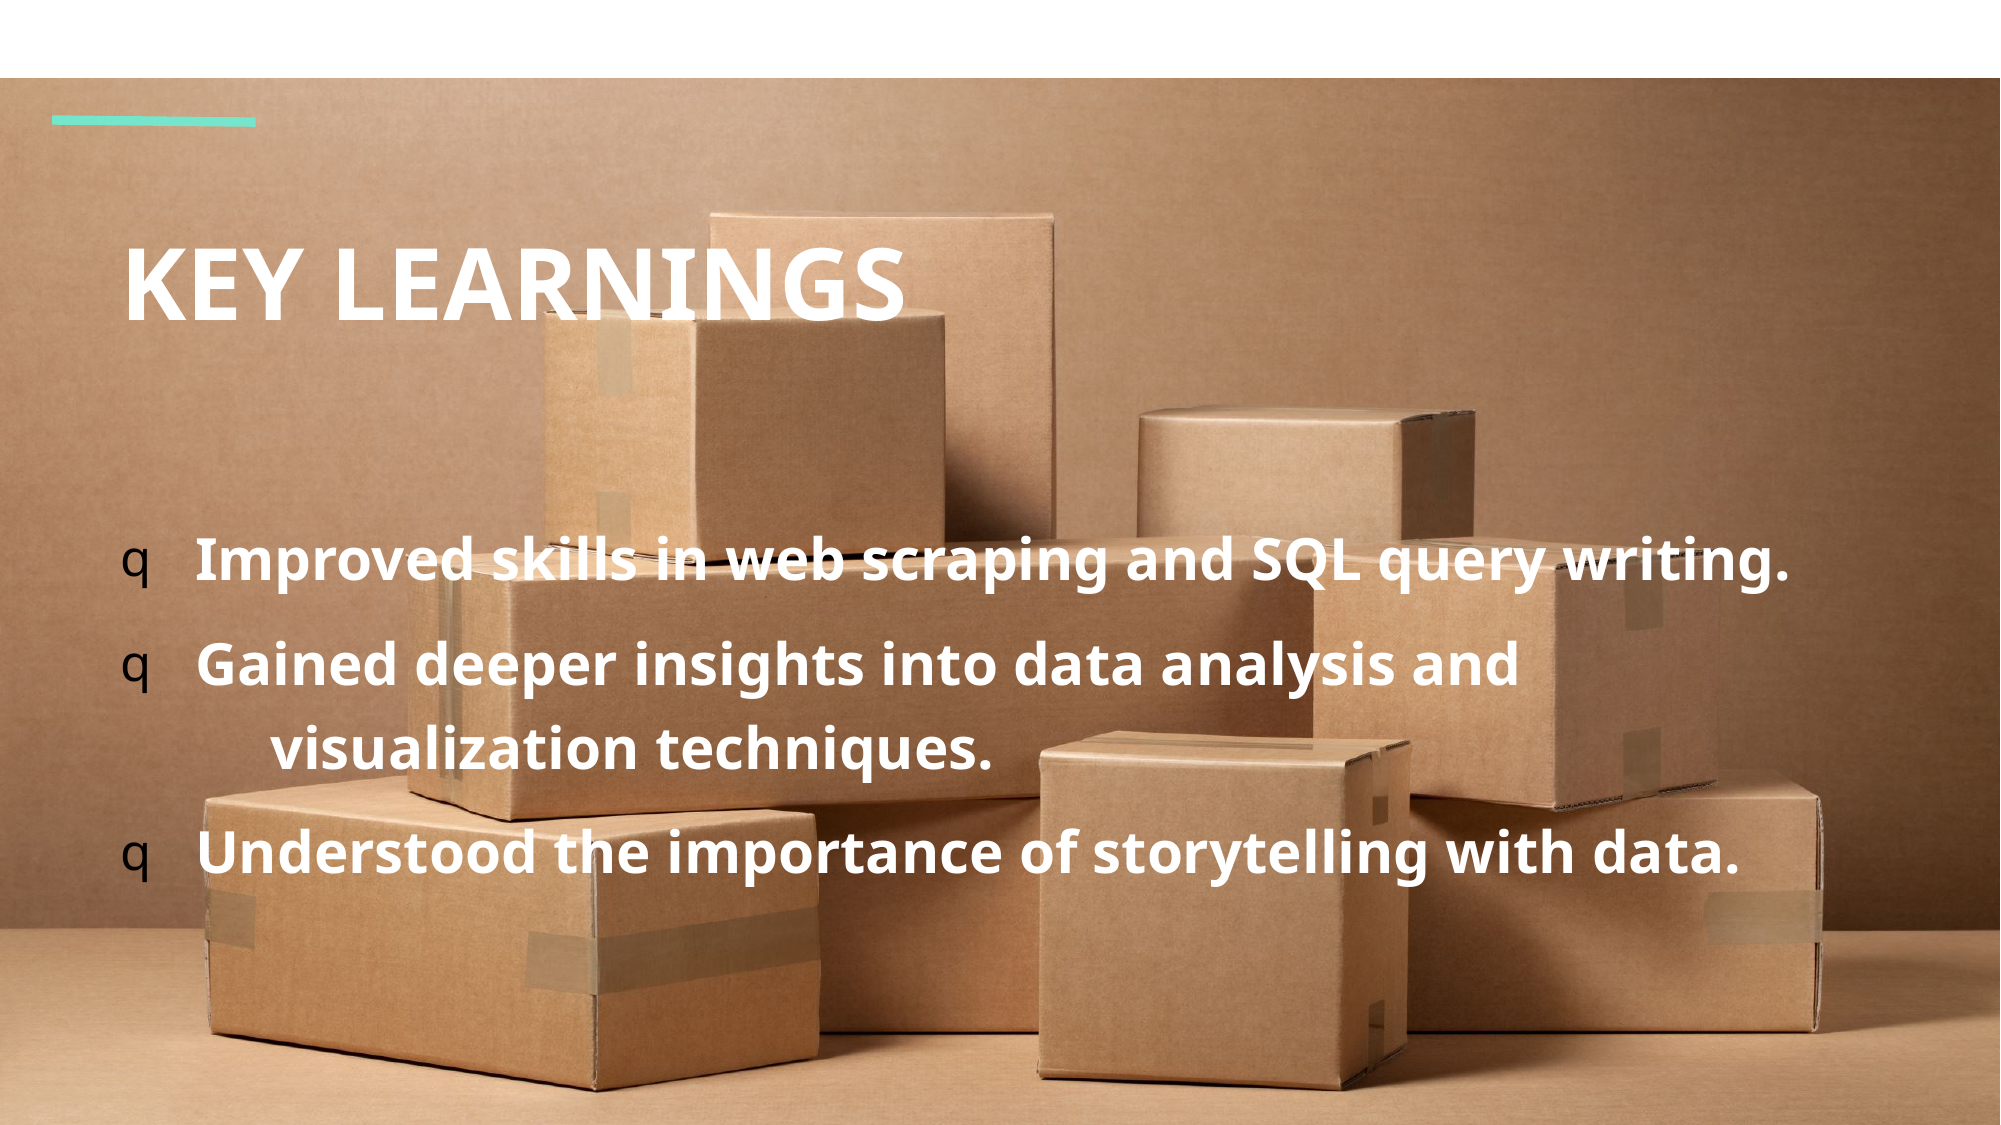

# KEY LEARNINGS
Improved skills in web scraping and SQL query writing.
Gained deeper insights into data analysis and visualization techniques.
Understood the importance of storytelling with data.